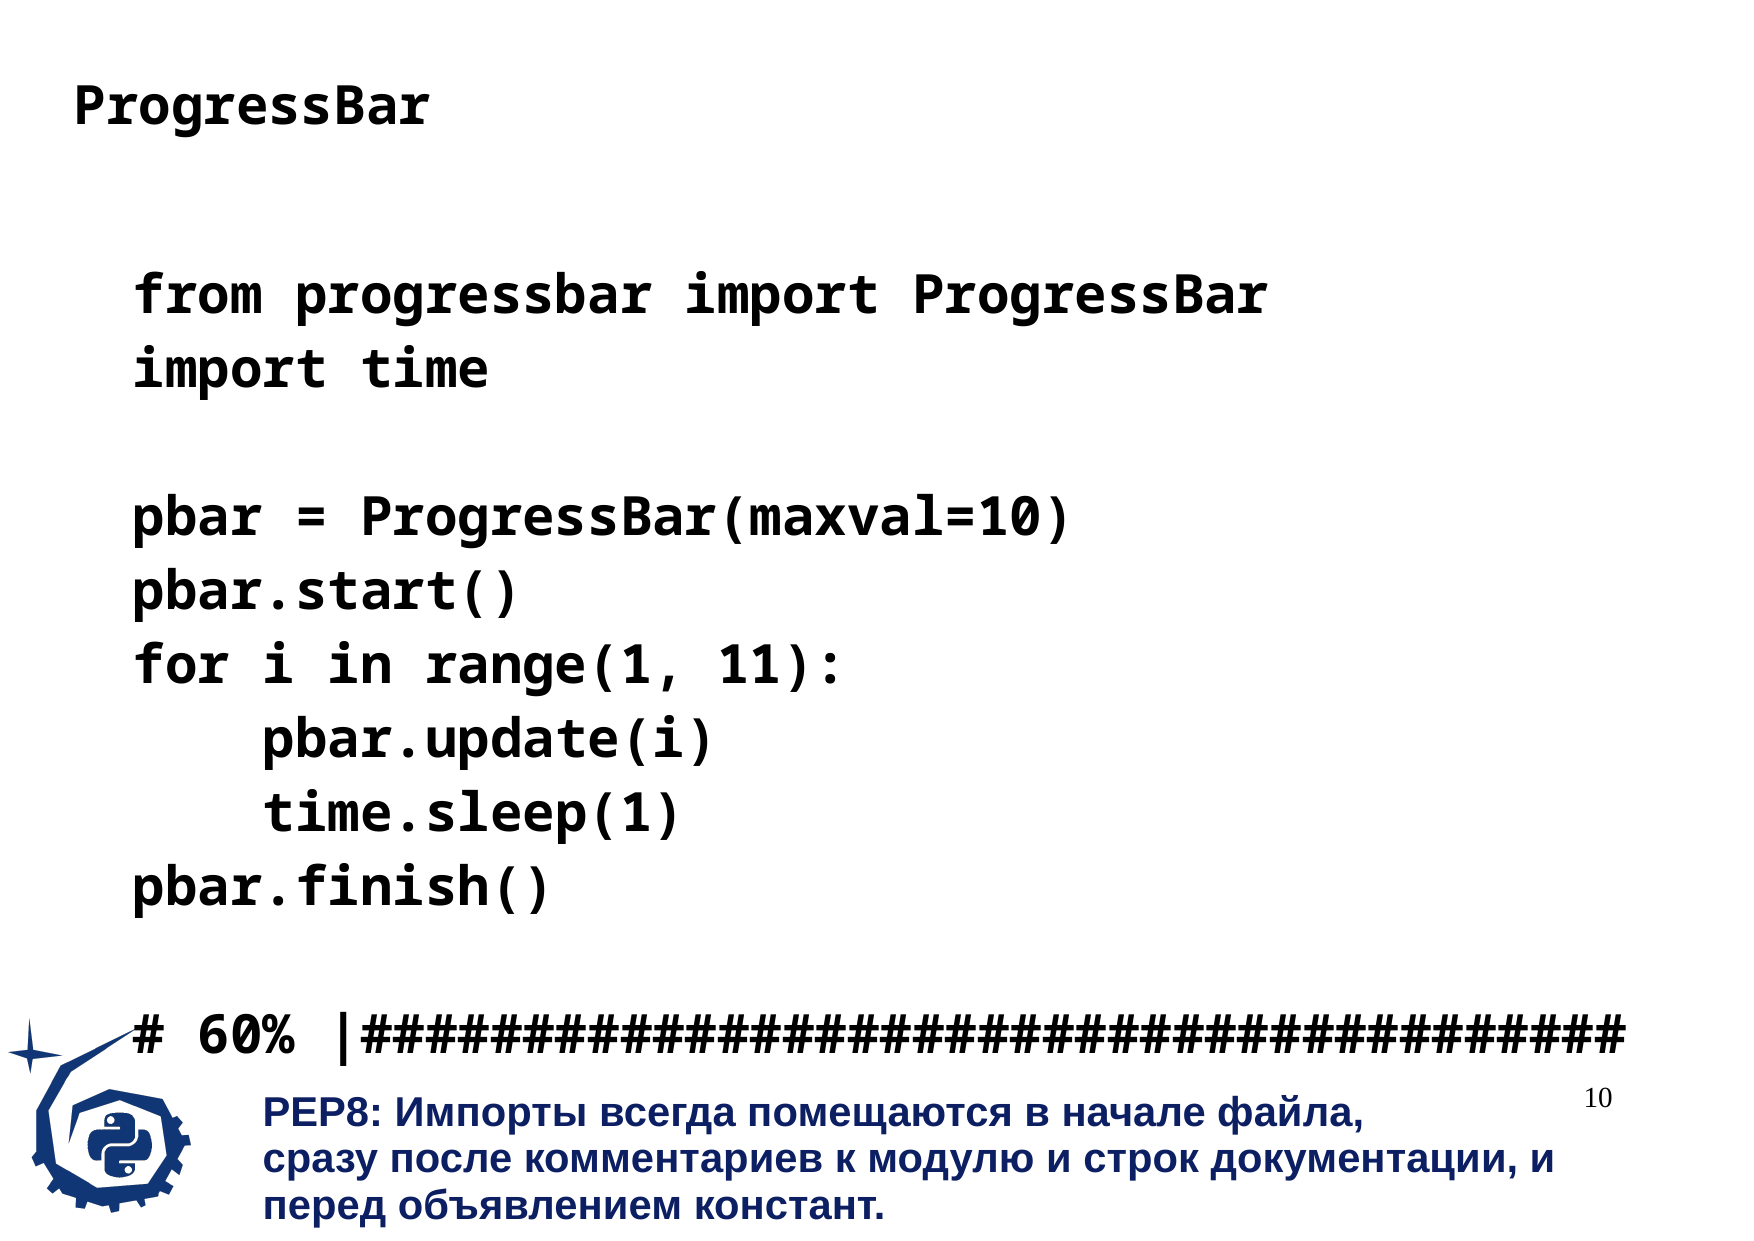

ProgressBar
from progressbar import ProgressBar
import time
pbar = ProgressBar(maxval=10)
pbar.start()
for i in range(1, 11):
 pbar.update(i)
 time.sleep(1)
pbar.finish()
# 60% |#######################################
PEP8: Импорты всегда помещаются в начале файла,
сразу после комментариев к модулю и строк документации, и перед объявлением констант.
10